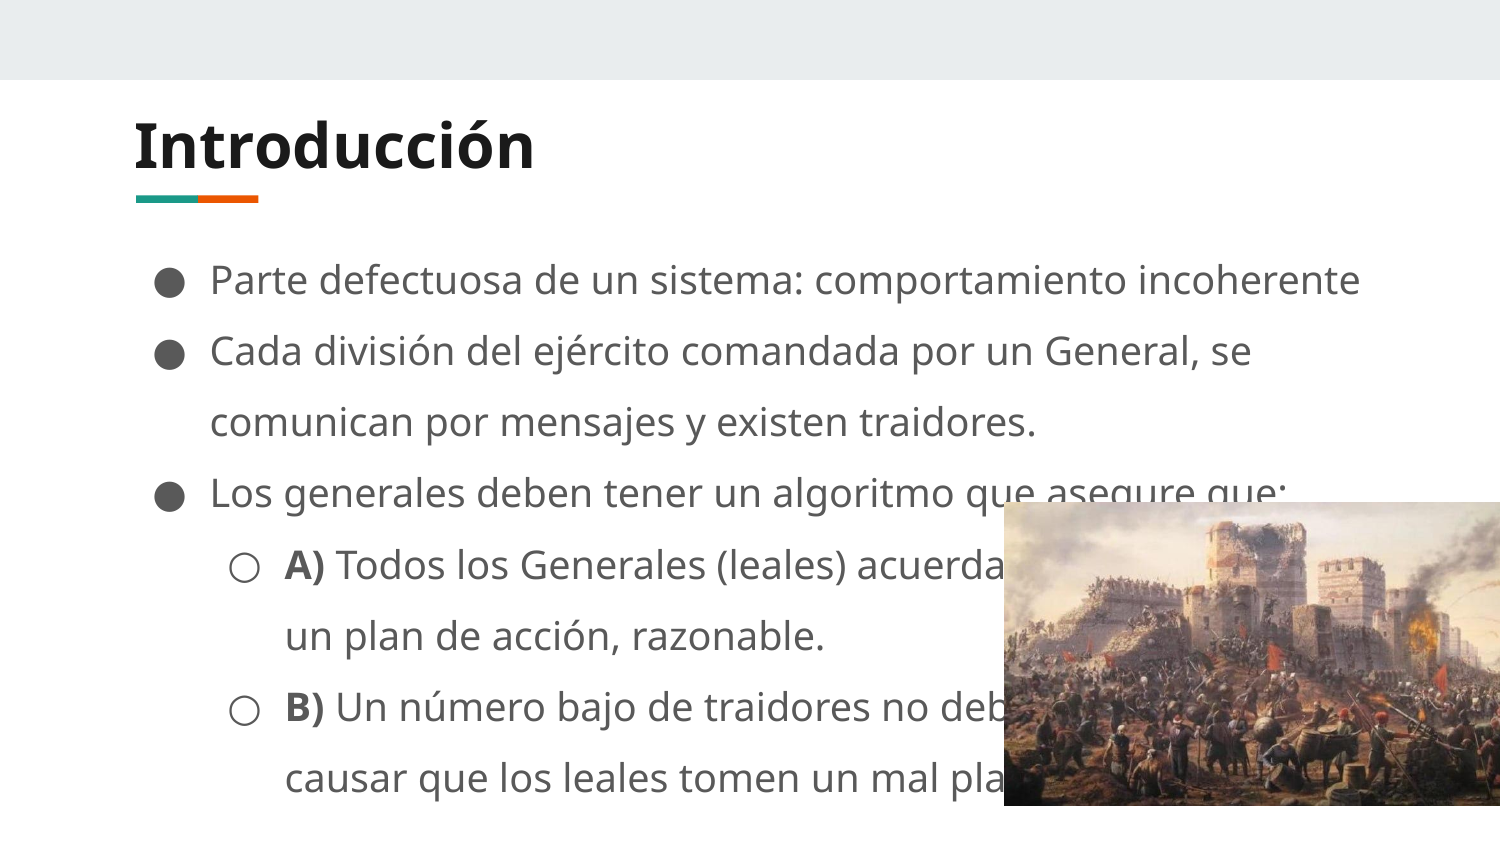

# Introducción
Parte defectuosa de un sistema: comportamiento incoherente
Cada división del ejército comandada por un General, se comunican por mensajes y existen traidores.
Los generales deben tener un algoritmo que asegure que:
A) Todos los Generales (leales) acuerdan
un plan de acción, razonable.
B) Un número bajo de traidores no debe
causar que los leales tomen un mal plan.